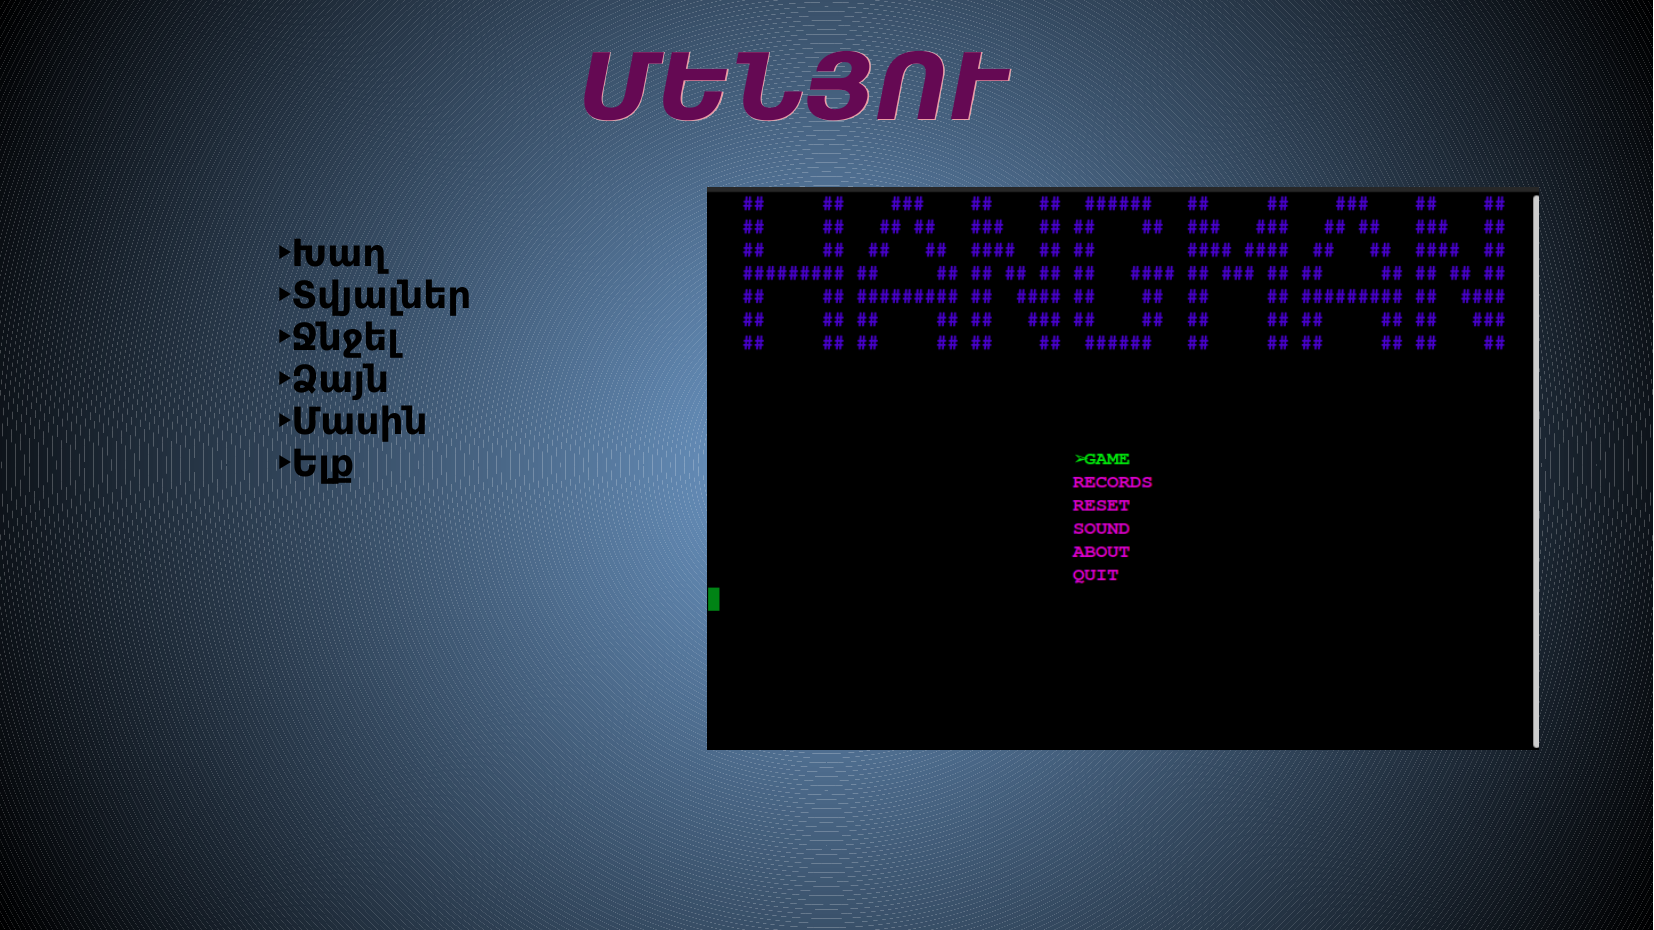

# ՄԵՆՅՈՒ
‣Խաղ
‣Տվյալներ
‣Ջնջել
‣Ձայն
‣Մասին
‣Ելք